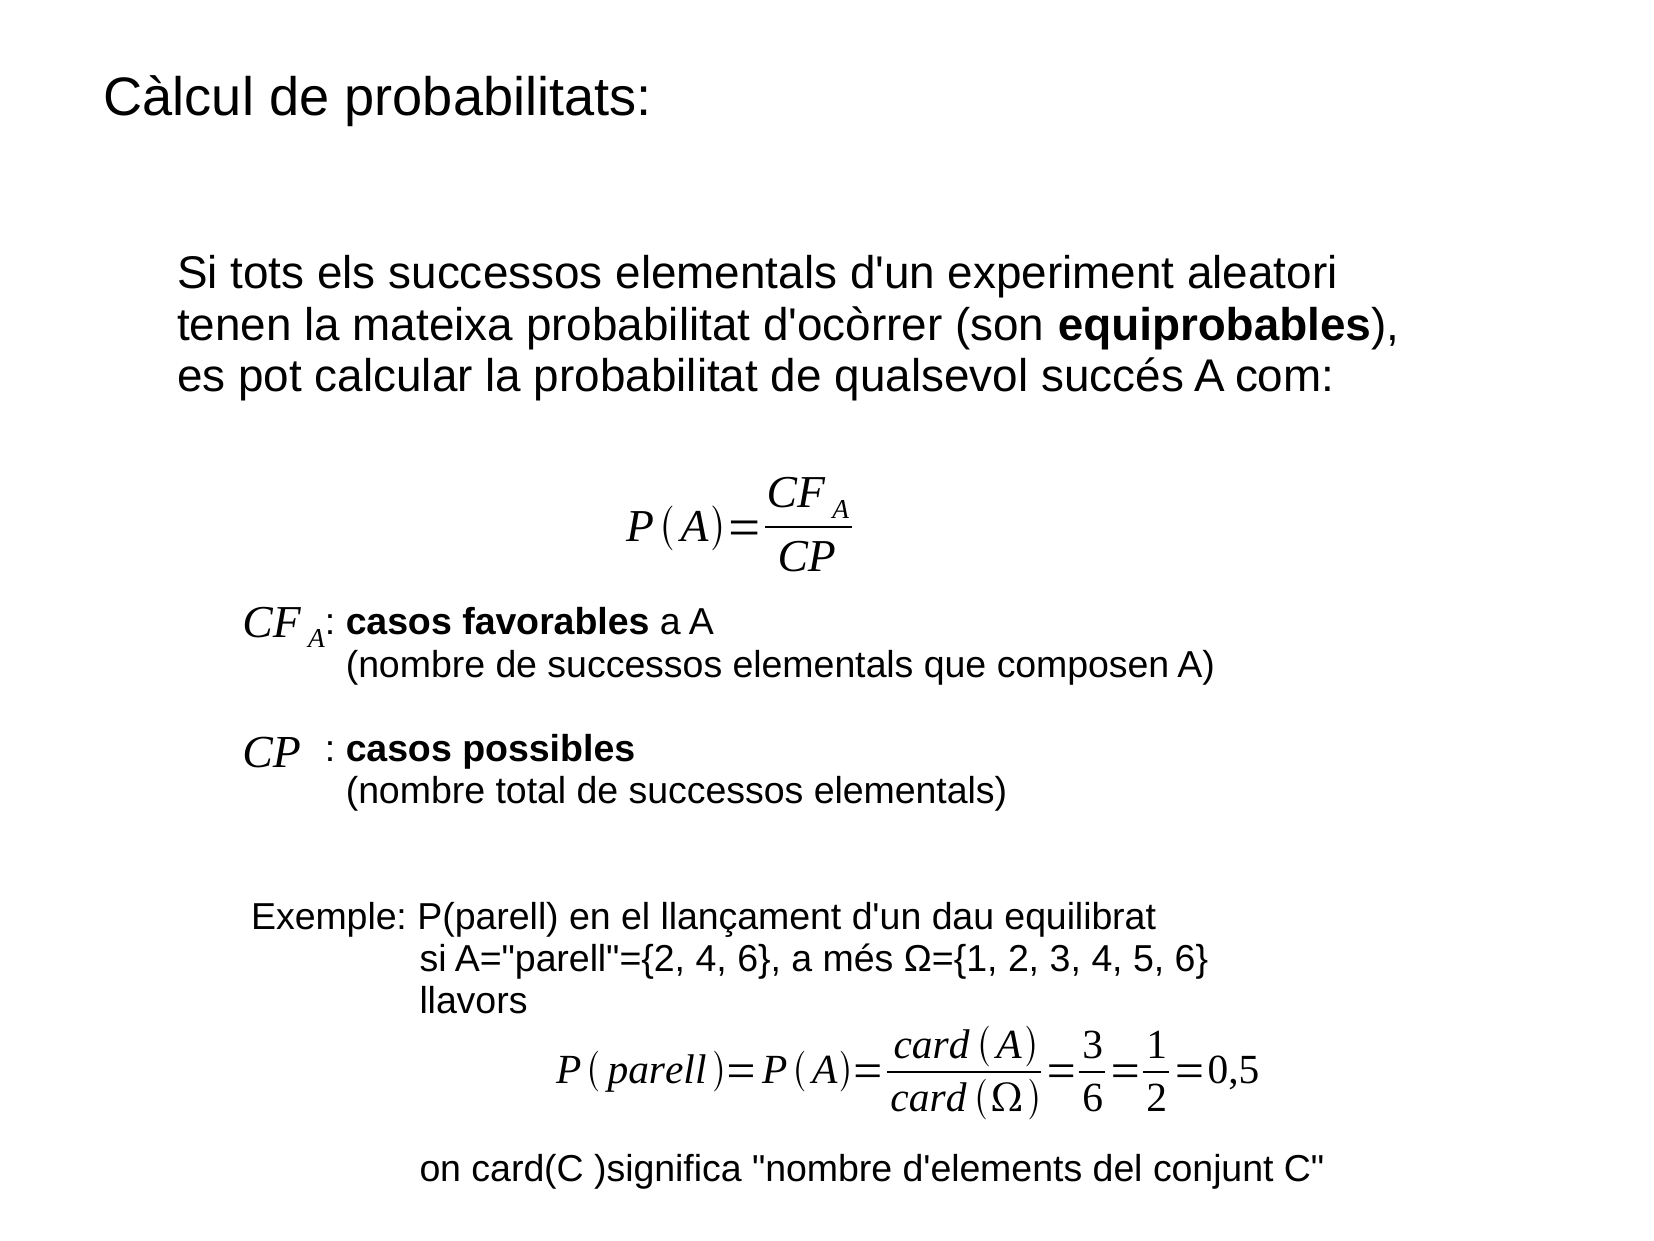

Càlcul de probabilitats:
	Si tots els successos elementals d'un experiment aleatori
	tenen la mateixa probabilitat d'ocòrrer (son equiprobables),
	es pot calcular la probabilitat de qualsevol succés A com:
			: casos favorables a A
			 (nombre de successos elementals que composen A)
			: casos possibles
			 (nombre total de successos elementals)
		Exemple: P(parell) en el llançament d'un dau equilibrat
				 si A="parell"={2, 4, 6}, a més Ω={1, 2, 3, 4, 5, 6}
				 llavors
				 on card(C )significa "nombre d'elements del conjunt C"